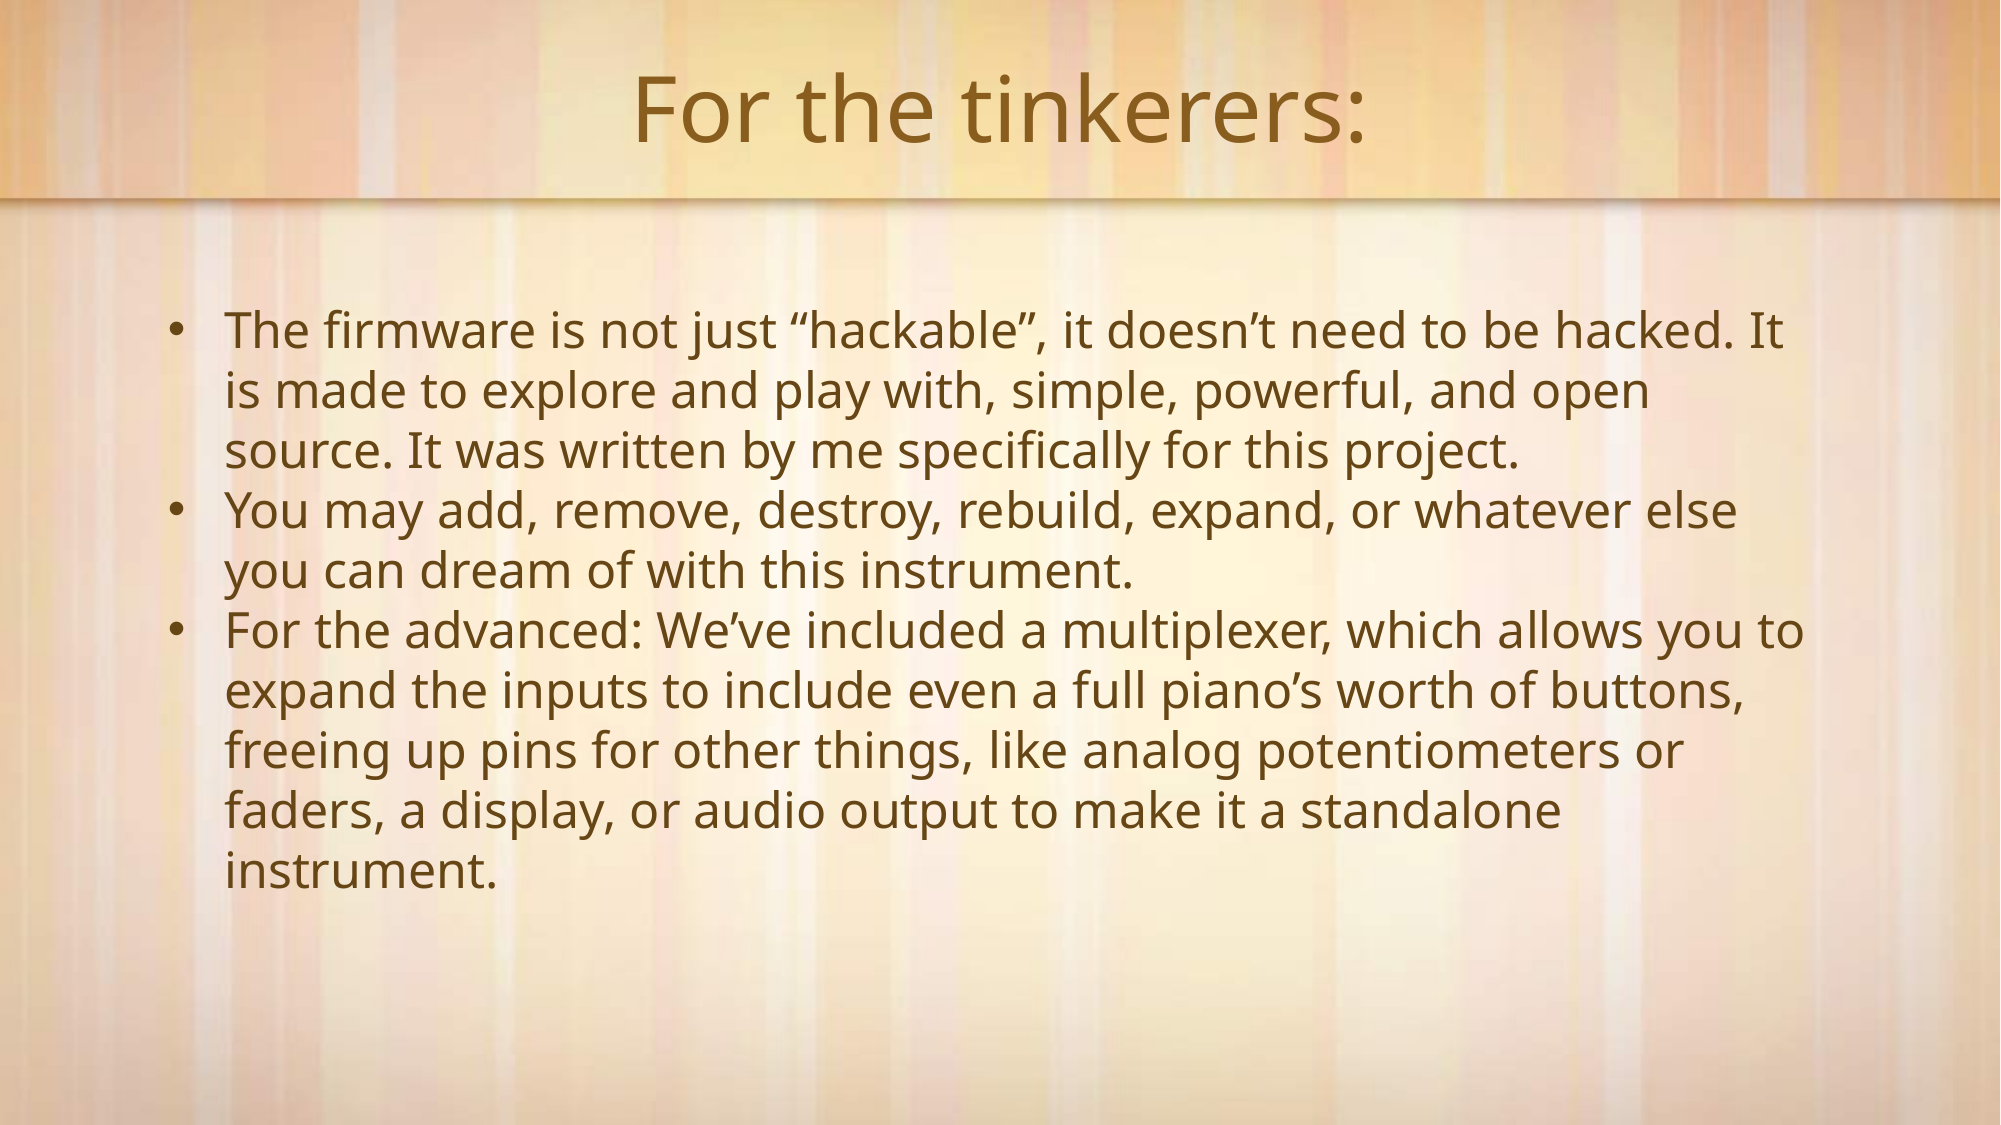

For the tinkerers:
# The firmware is not just “hackable”, it doesn’t need to be hacked. It is made to explore and play with, simple, powerful, and open source. It was written by me specifically for this project.
You may add, remove, destroy, rebuild, expand, or whatever else you can dream of with this instrument.
For the advanced: We’ve included a multiplexer, which allows you to expand the inputs to include even a full piano’s worth of buttons, freeing up pins for other things, like analog potentiometers or faders, a display, or audio output to make it a standalone instrument.